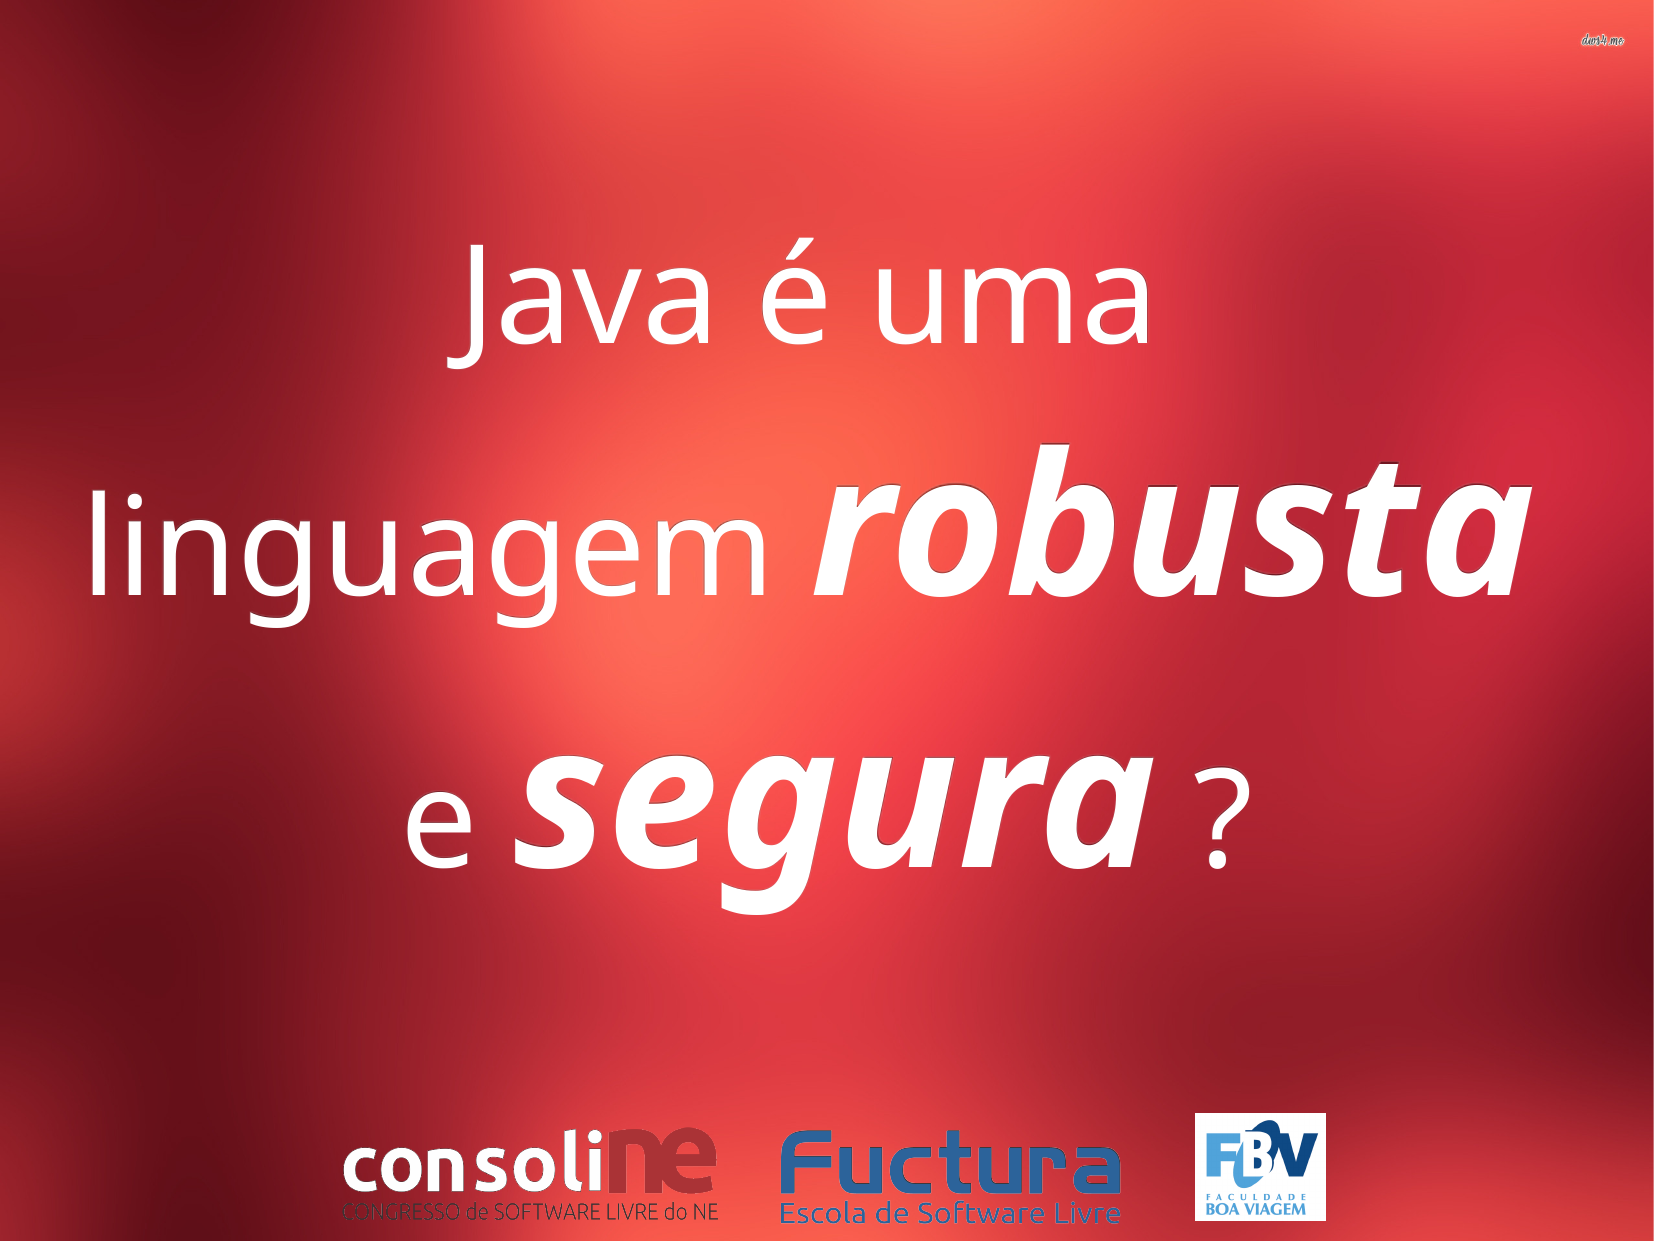

# Java é uma linguagem robusta e segura ?